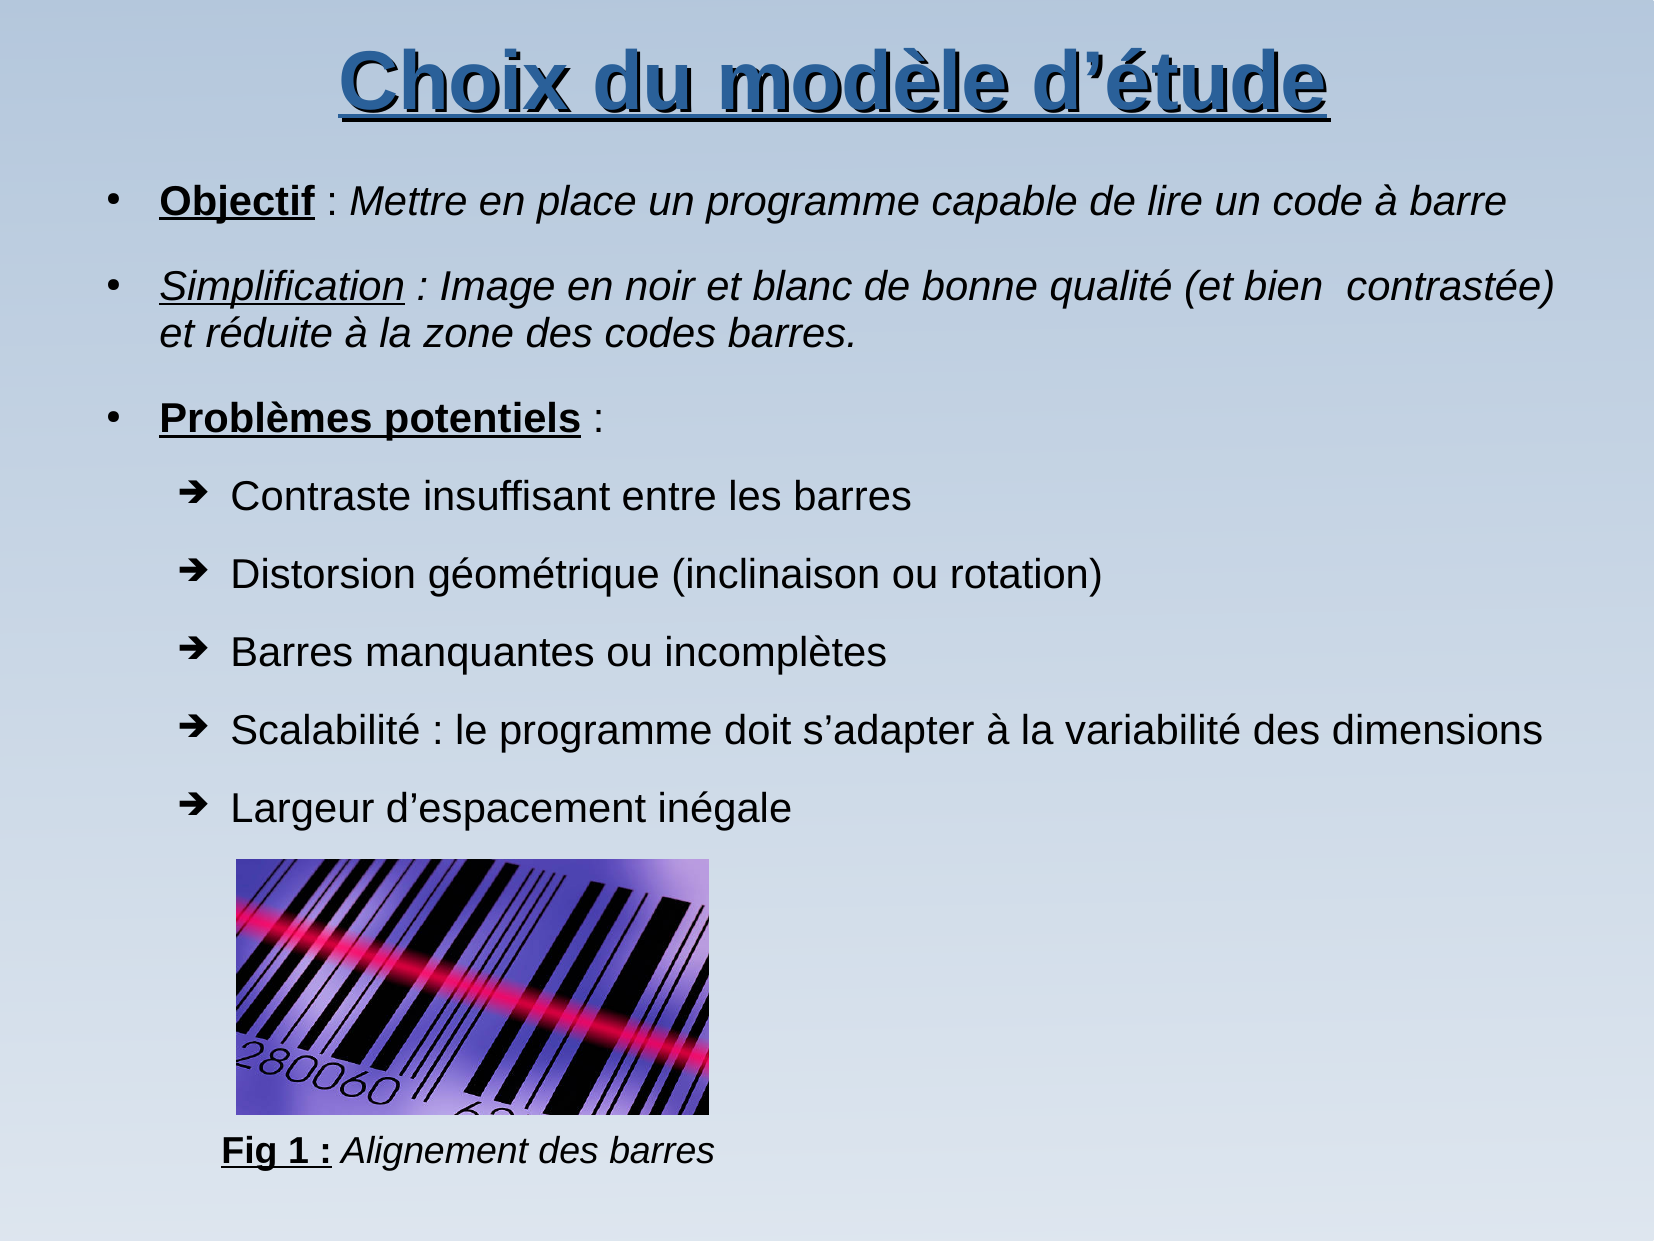

# Choix du modèle d’étude
Objectif : Mettre en place un programme capable de lire un code à barre
Simplification : Image en noir et blanc de bonne qualité (et bien contrastée) et réduite à la zone des codes barres.
Problèmes potentiels :
Contraste insuffisant entre les barres
Distorsion géométrique (inclinaison ou rotation)
Barres manquantes ou incomplètes
Scalabilité : le programme doit s’adapter à la variabilité des dimensions
Largeur d’espacement inégale
Fig 1 : Alignement des barres